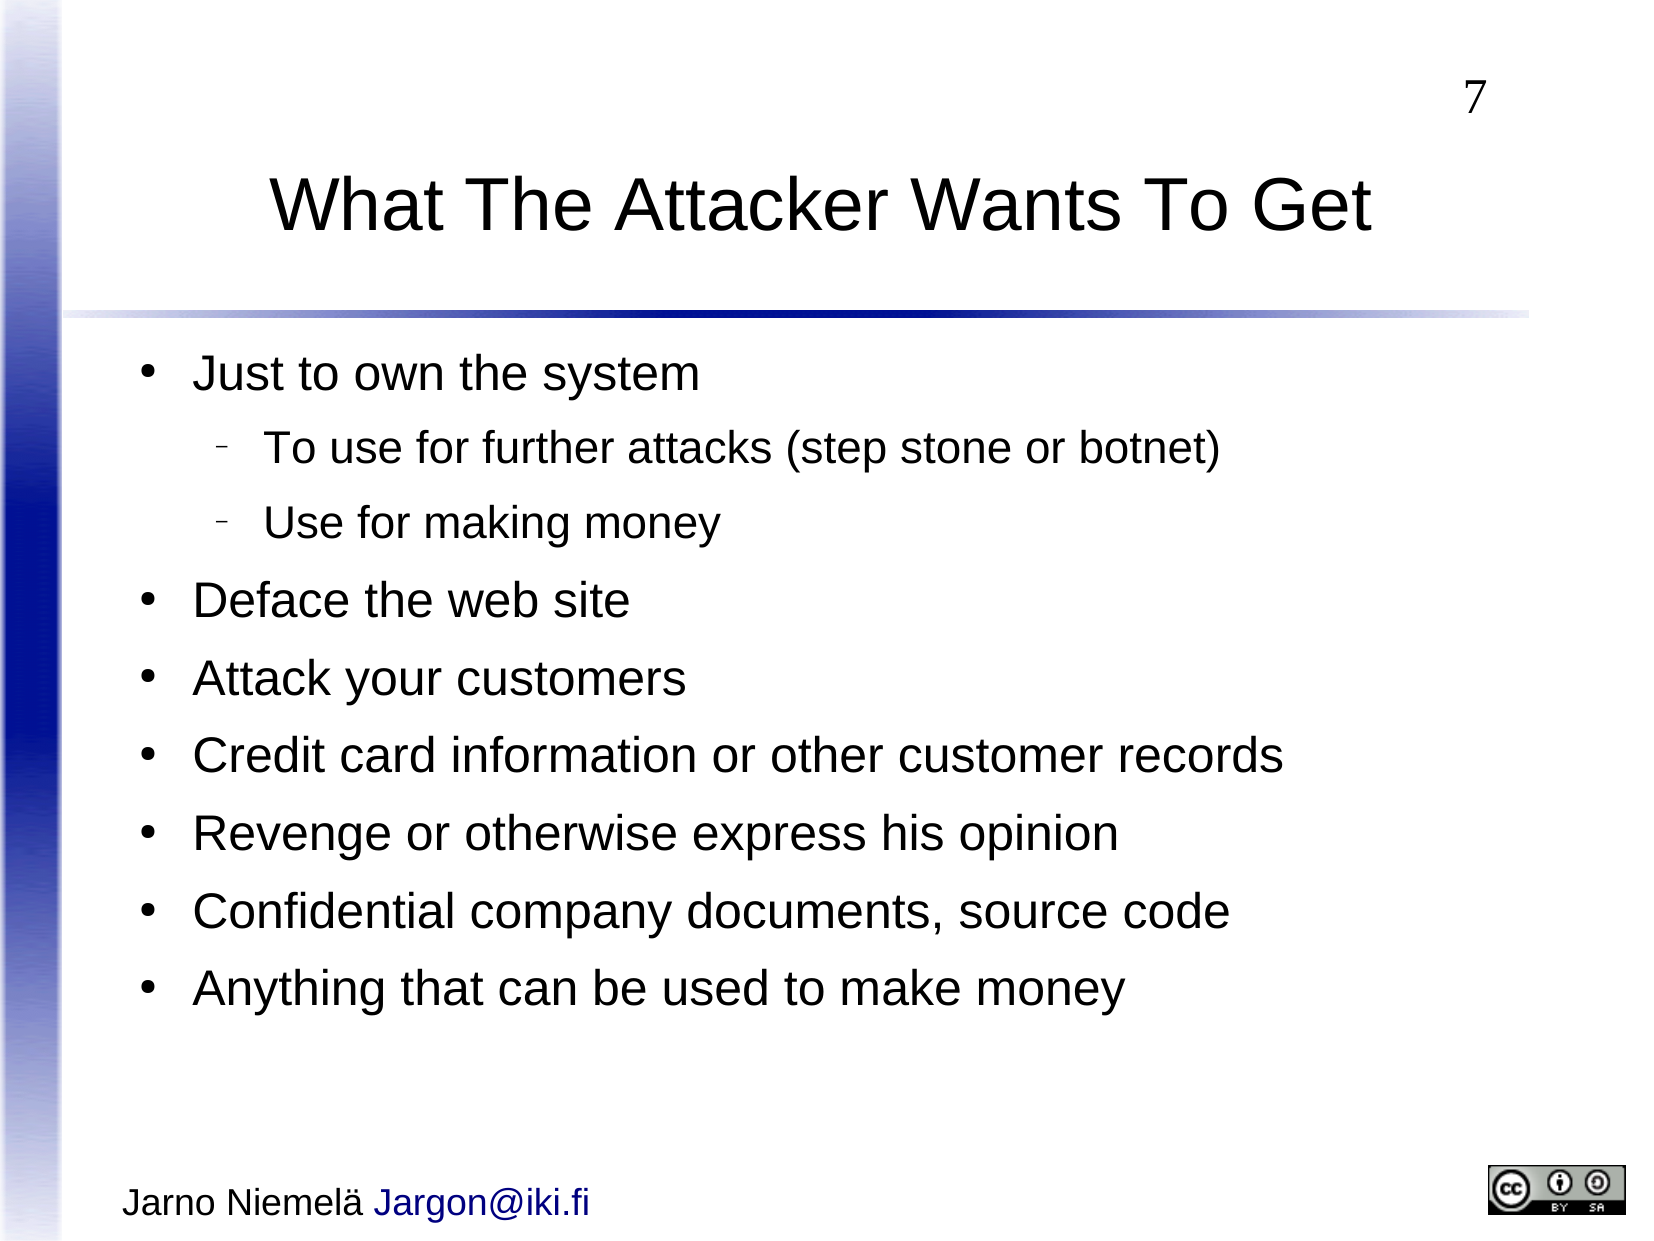

# What The Attacker Wants To Get
Just to own the system
To use for further attacks (step stone or botnet)
Use for making money
Deface the web site
Attack your customers
Credit card information or other customer records
Revenge or otherwise express his opinion
Confidential company documents, source code
Anything that can be used to make money